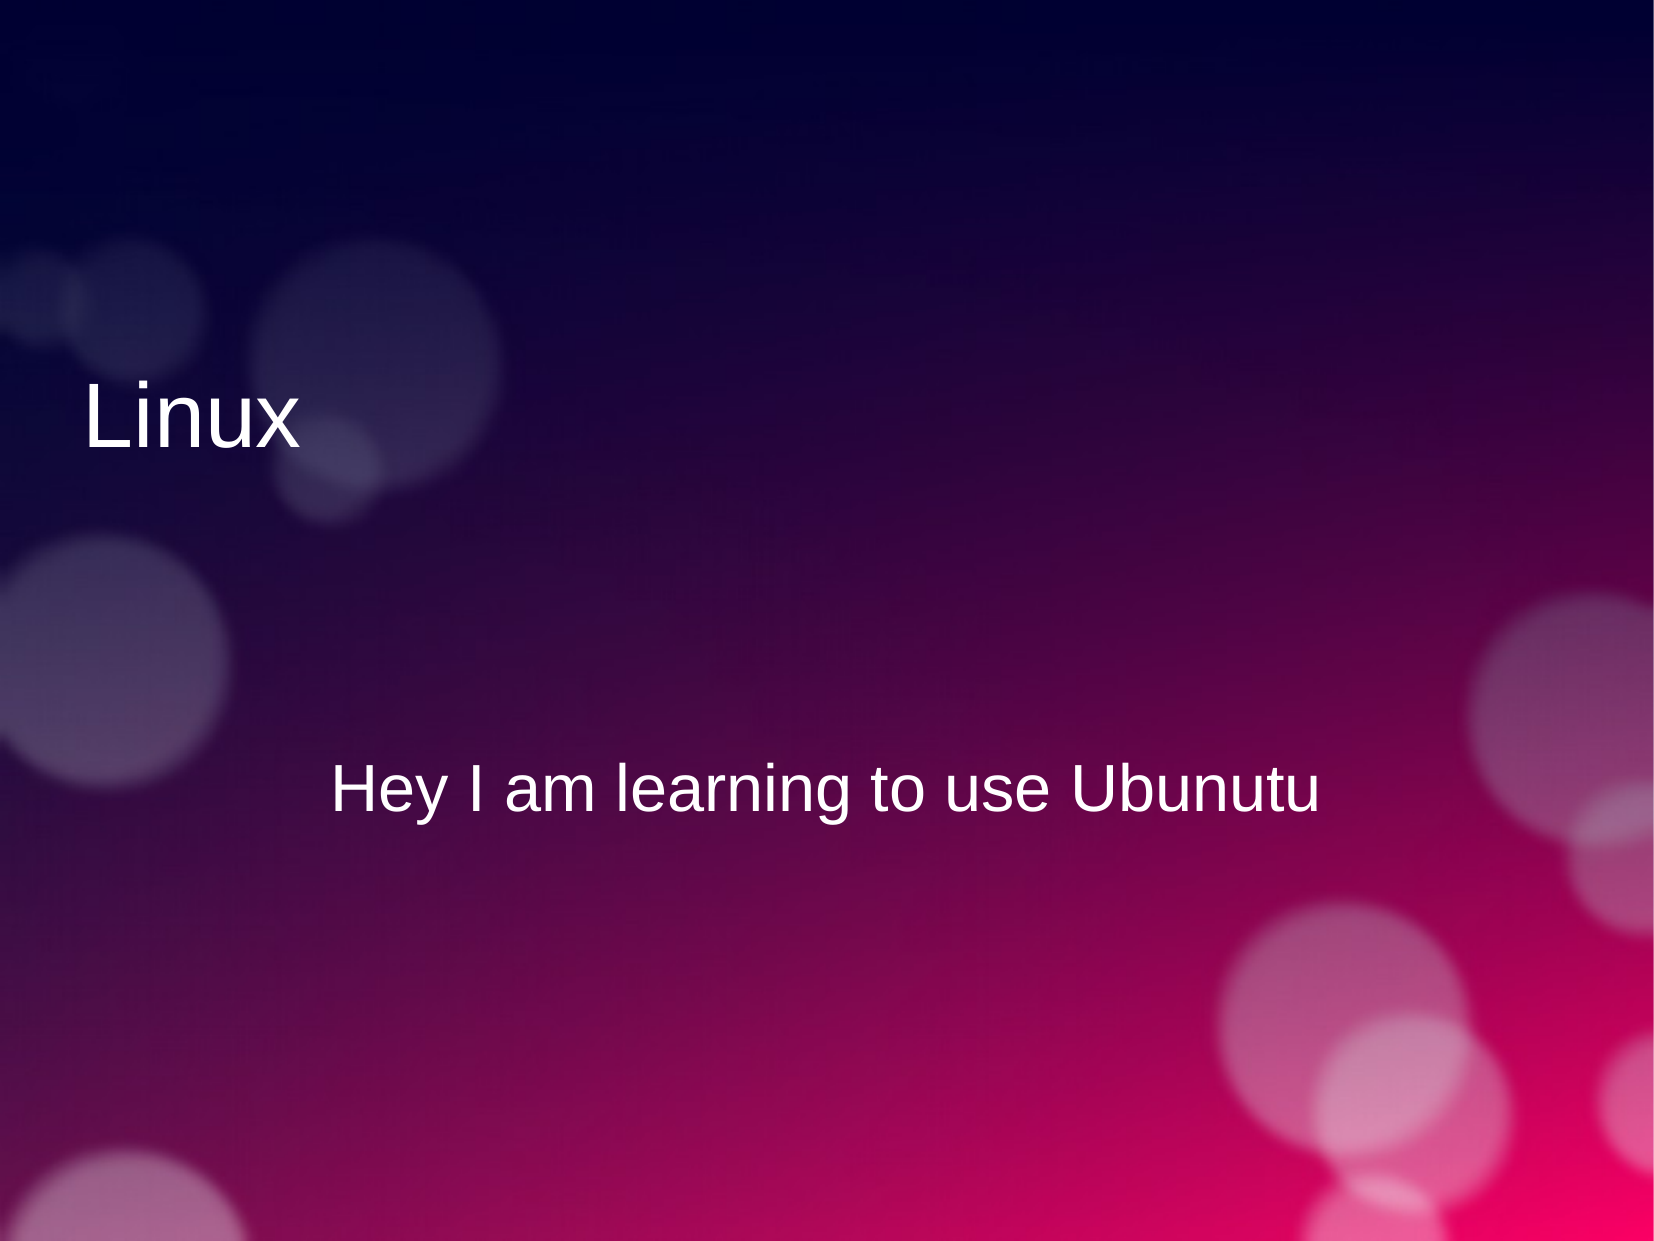

# Linux
Hey I am learning to use Ubunutu